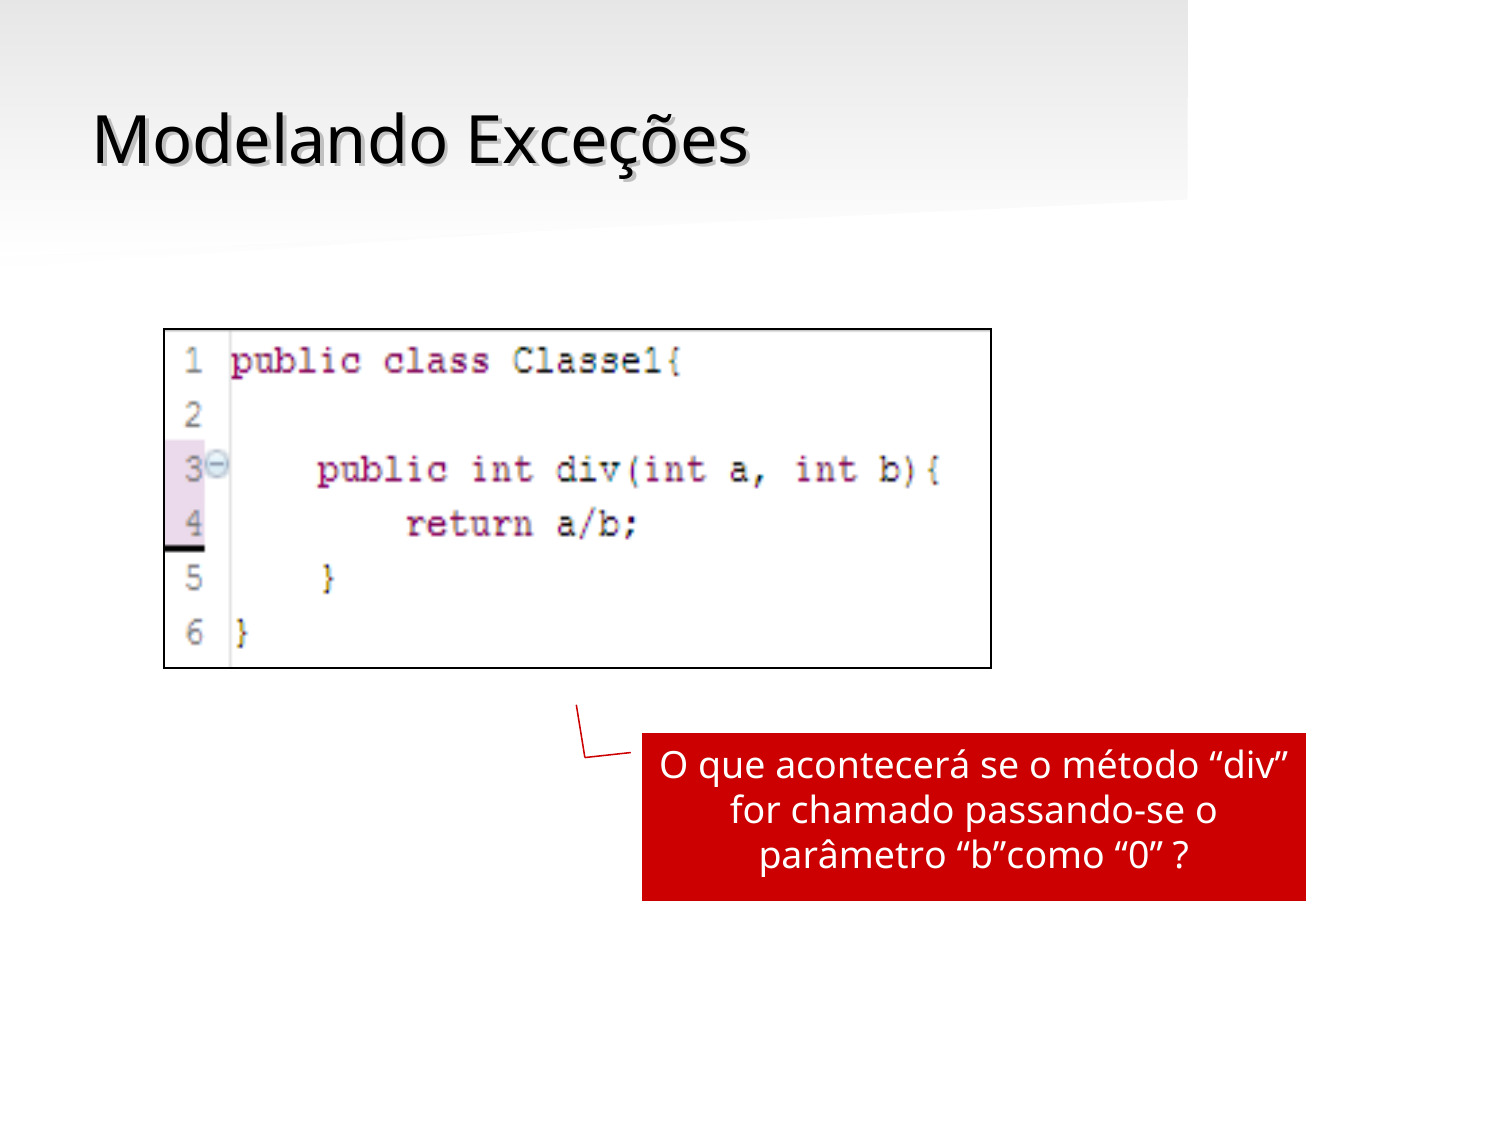

# Modelando Exceções
O que acontecerá se o método “div” for chamado passando-se o parâmetro “b”como “0” ?